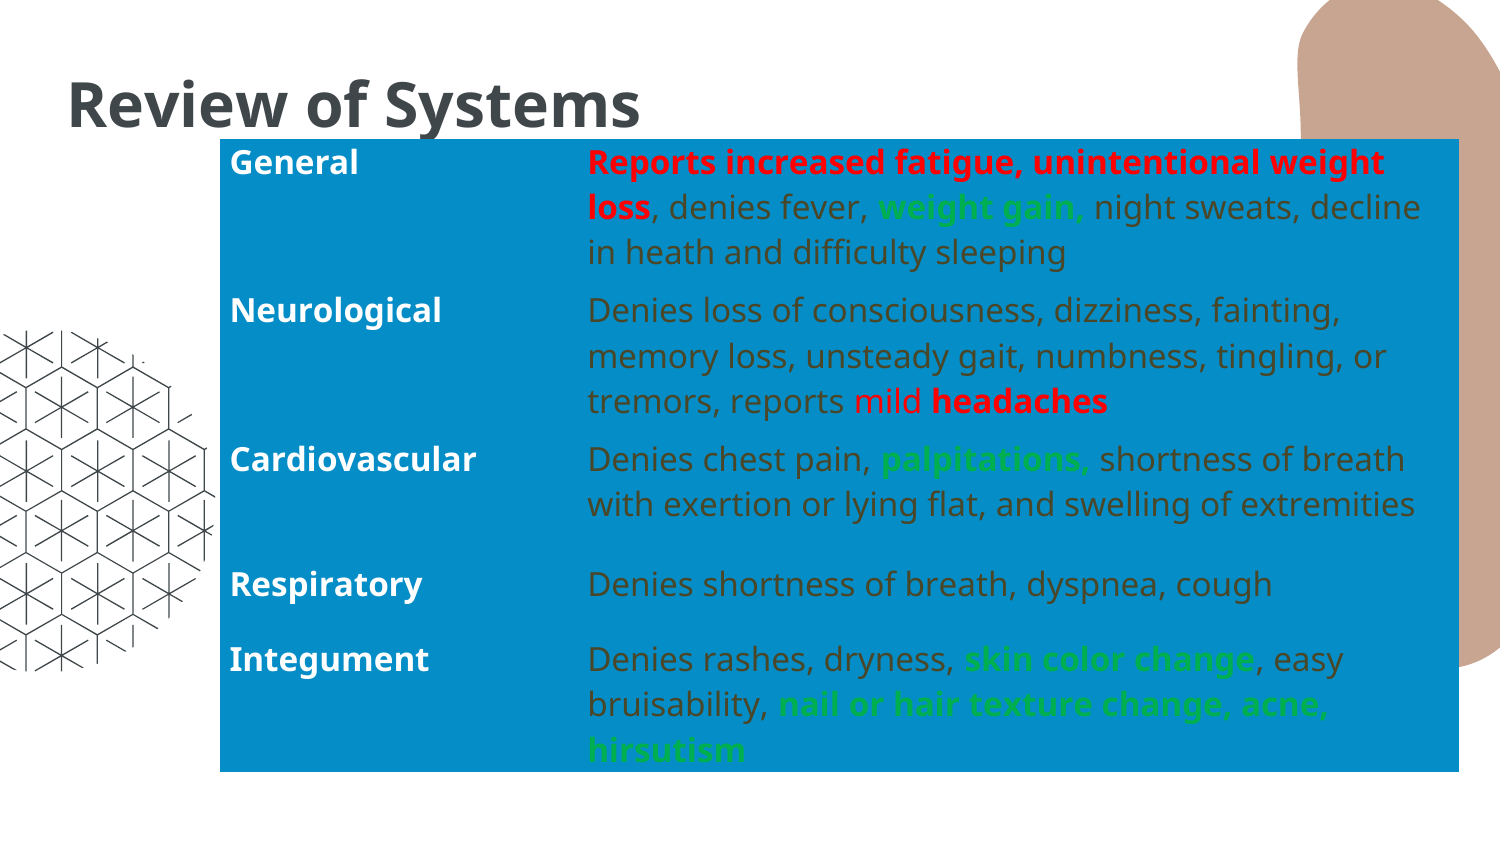

# Review of Systems
| General | Reports increased fatigue, unintentional weight loss, denies fever, weight gain, night sweats, decline in heath and difficulty sleeping |
| --- | --- |
| Neurological | Denies loss of consciousness, dizziness, fainting, memory loss, unsteady gait, numbness, tingling, or tremors, reports mild headaches |
| Cardiovascular | Denies chest pain, palpitations, shortness of breath with exertion or lying flat, and swelling of extremities |
| Respiratory | Denies shortness of breath, dyspnea, cough |
| Integument | Denies rashes, dryness, skin color change, easy bruisability, nail or hair texture change, acne, hirsutism |